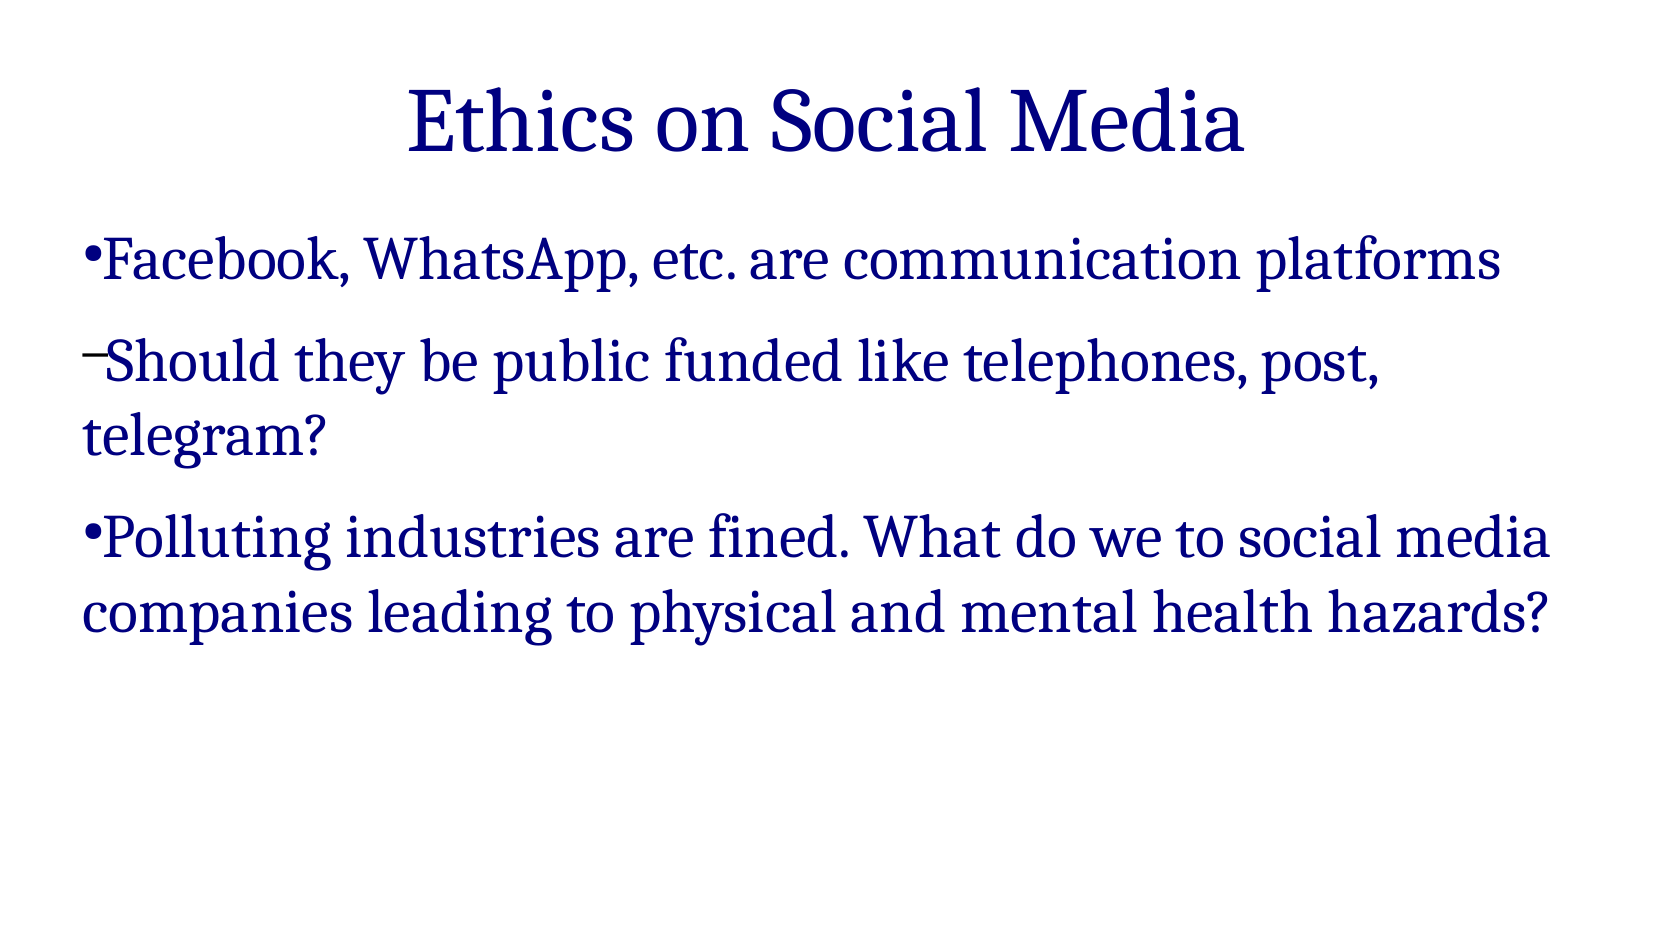

# Ethics on Social Media
Facebook, WhatsApp, etc. are communication platforms
Should they be public funded like telephones, post, telegram?
Polluting industries are fined. What do we to social media companies leading to physical and mental health hazards?